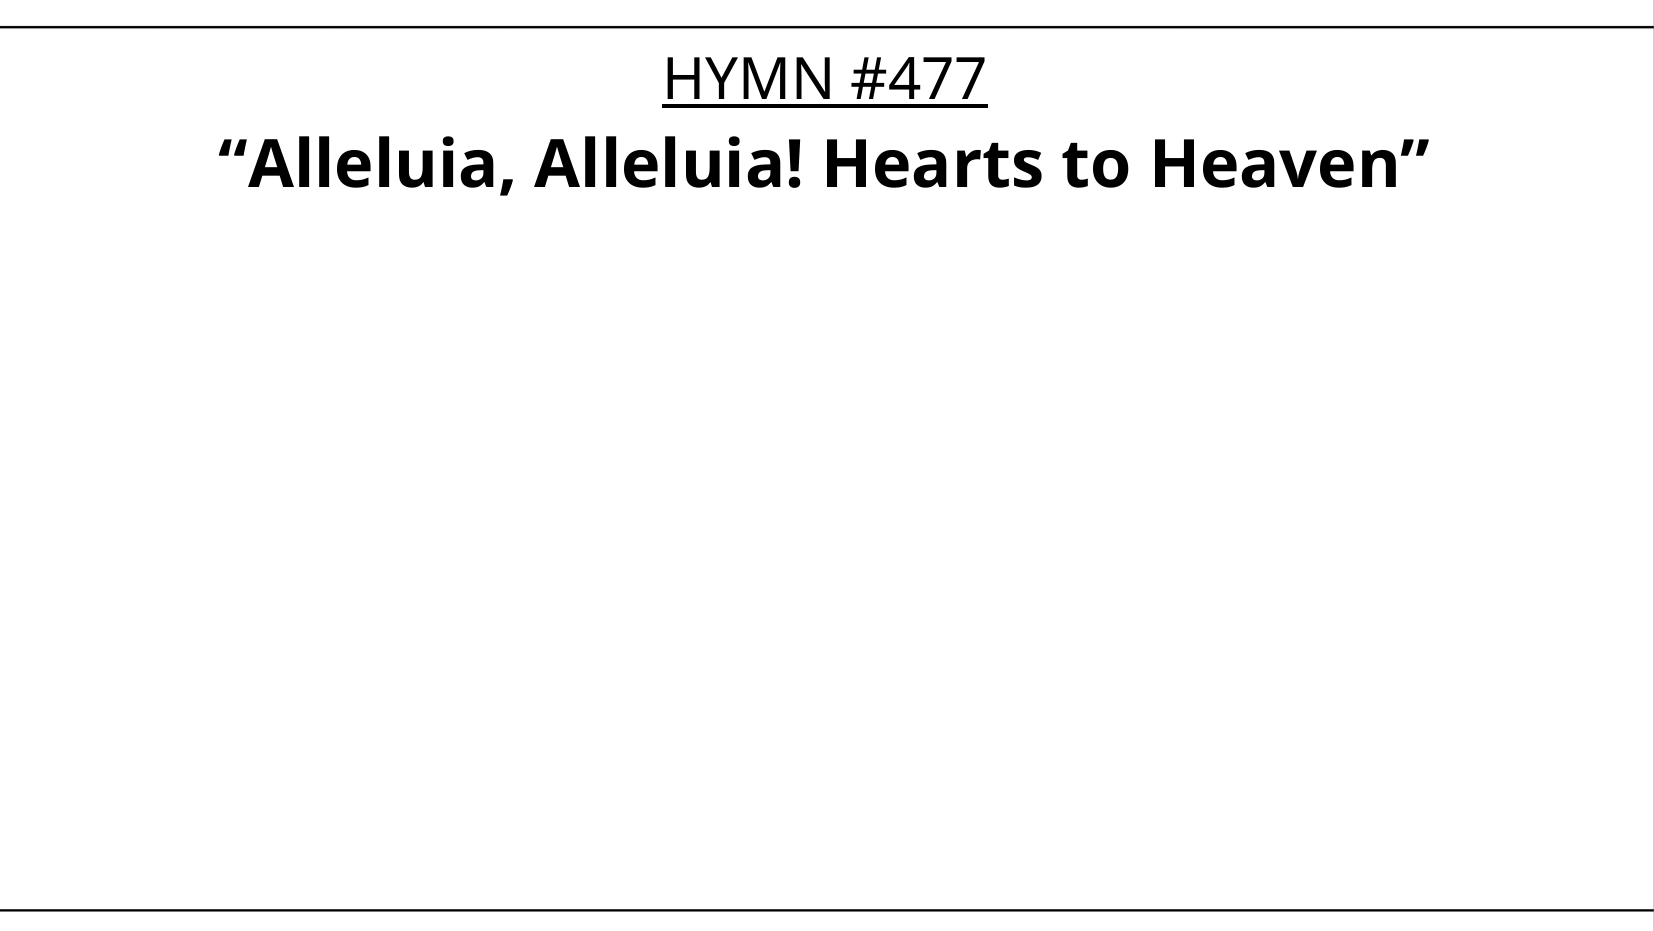

HYMN #477
“Alleluia, Alleluia! Hearts to Heaven”